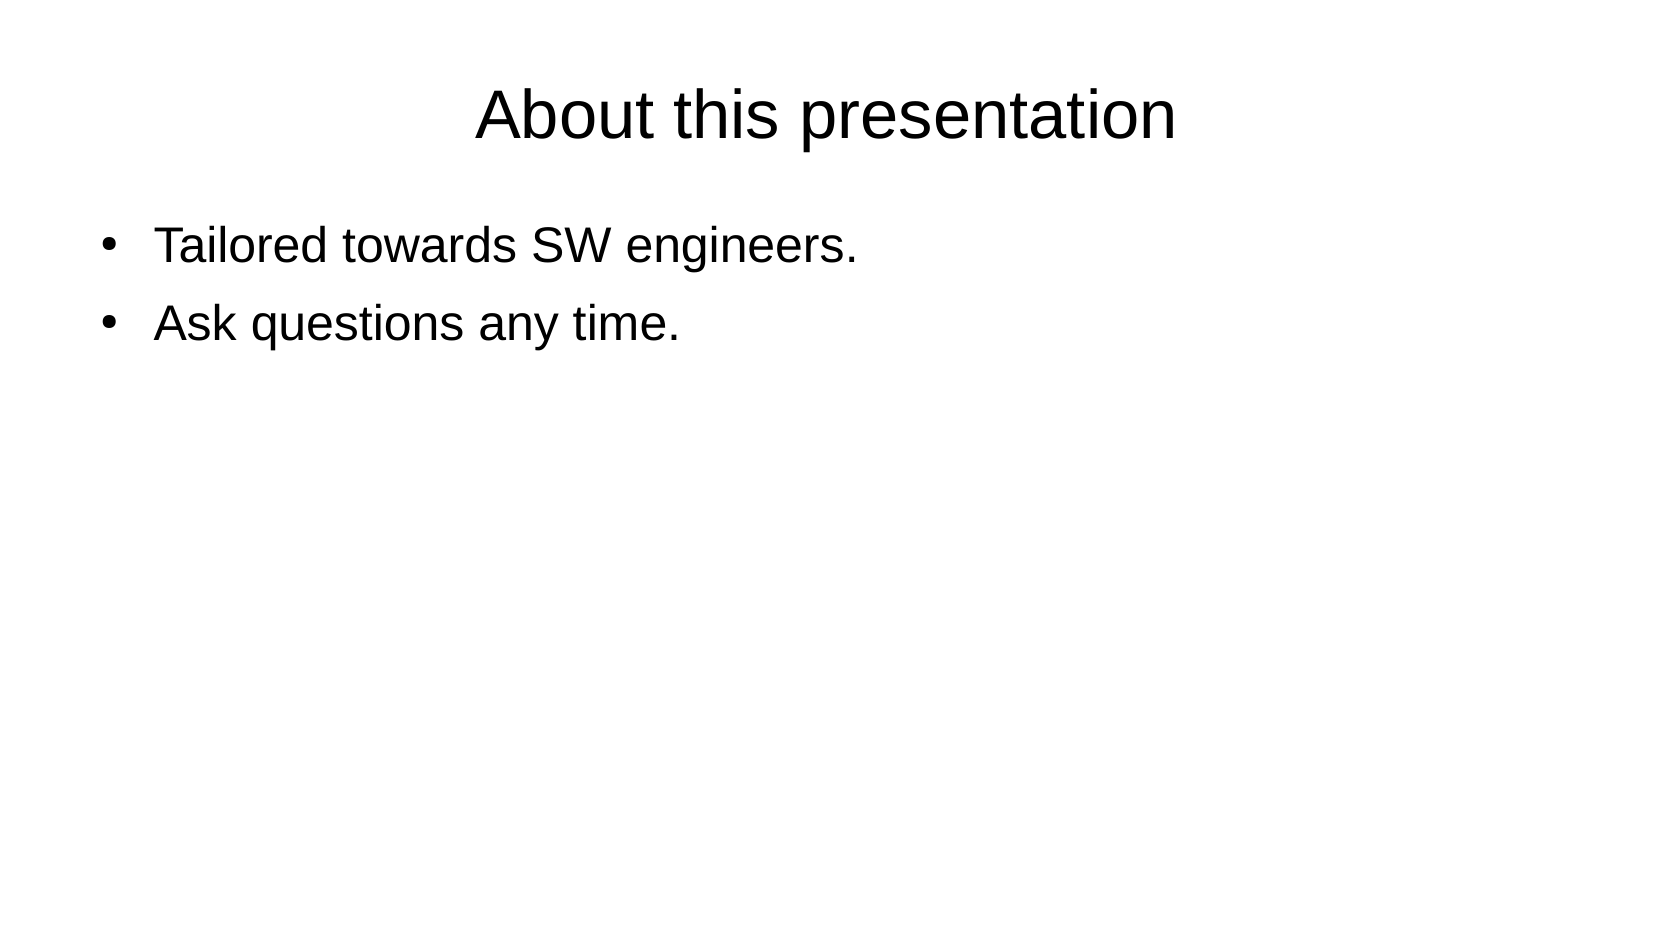

# About this presentation
Tailored towards SW engineers.
Ask questions any time.